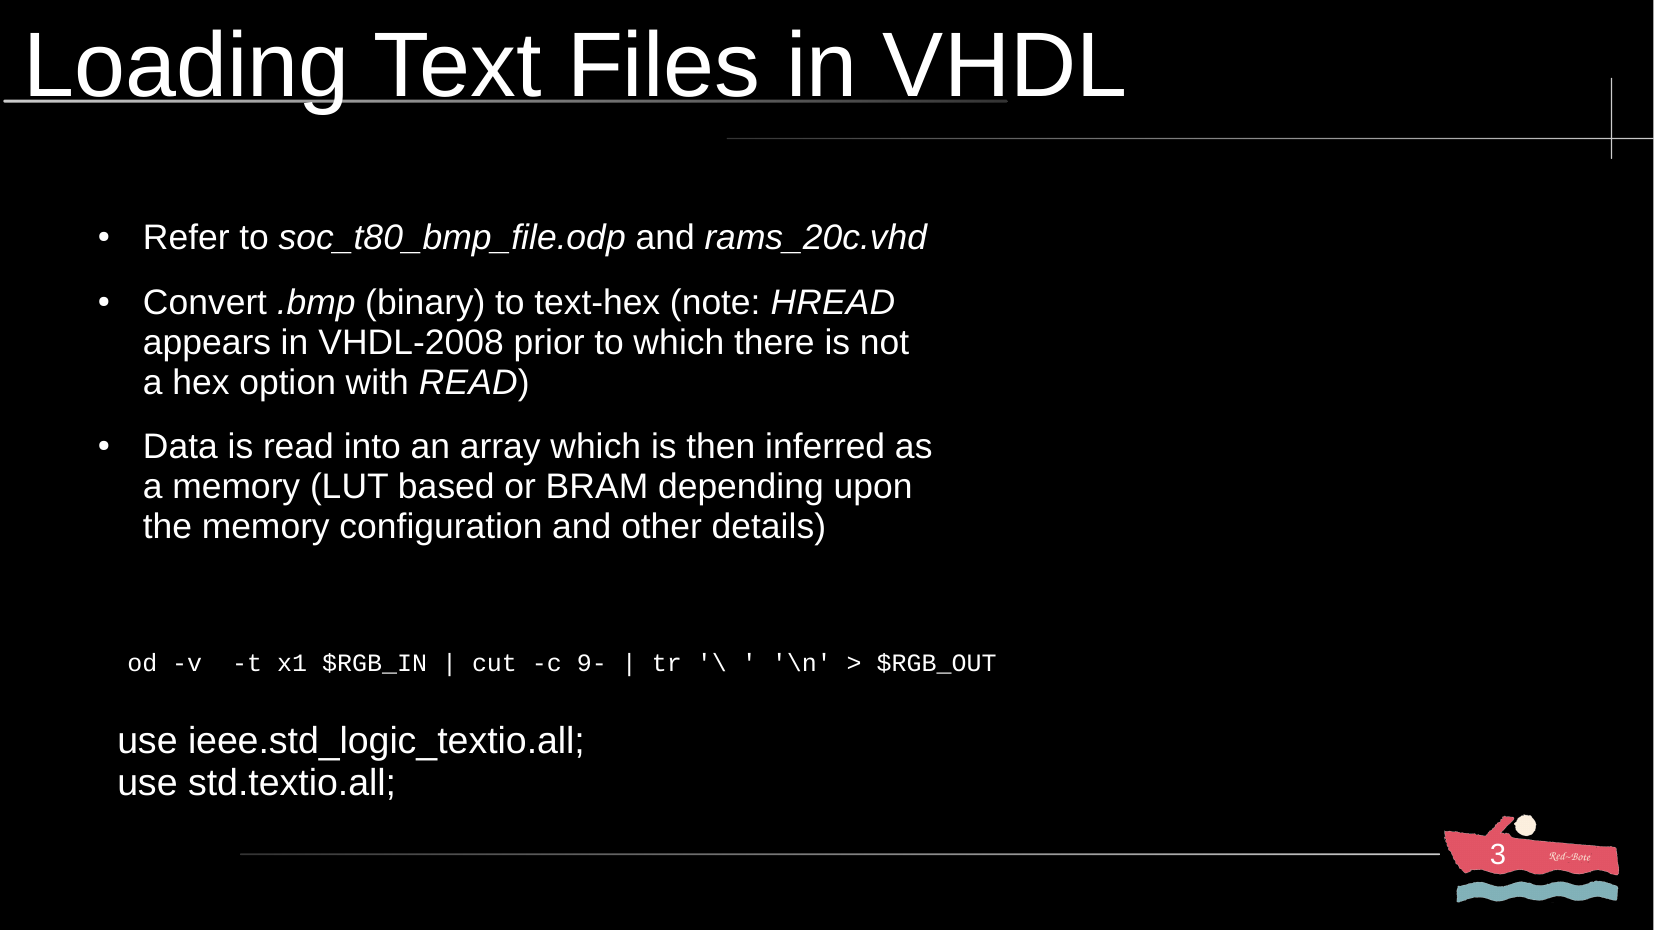

# Loading Text Files in VHDL
Refer to soc_t80_bmp_file.odp and rams_20c.vhd
Convert .bmp (binary) to text-hex (note: HREAD appears in VHDL-2008 prior to which there is not a hex option with READ)
Data is read into an array which is then inferred as a memory (LUT based or BRAM depending upon the memory configuration and other details)
od -v -t x1 $RGB_IN | cut -c 9- | tr '\ ' '\n' > $RGB_OUT
use ieee.std_logic_textio.all;
use std.textio.all;
3